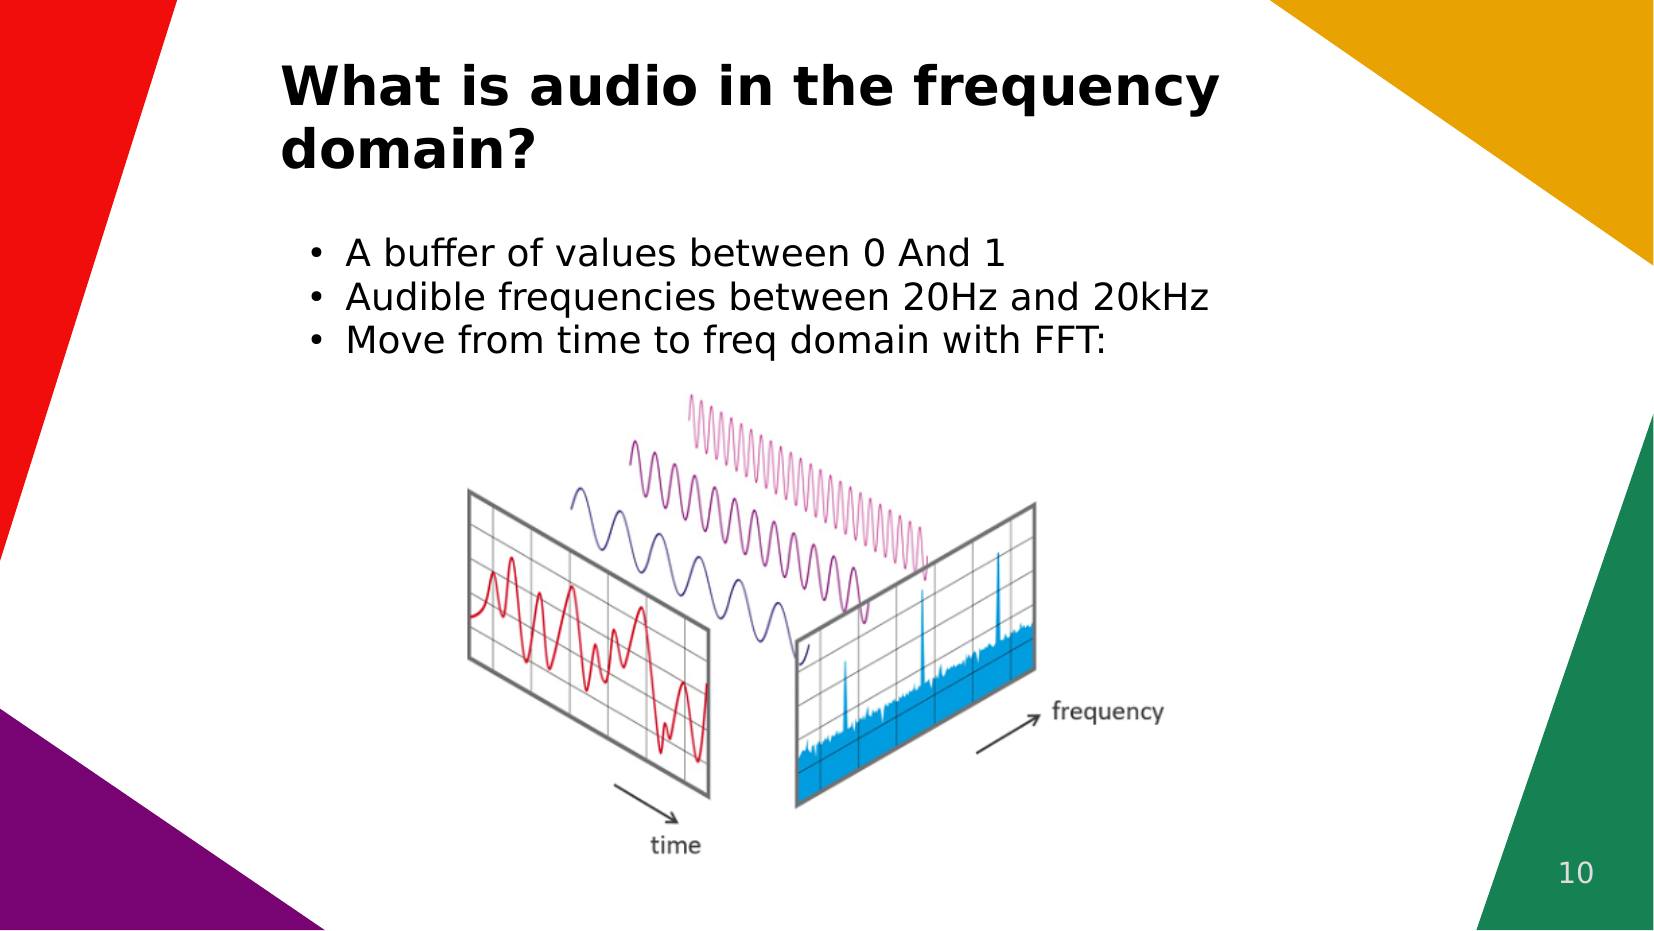

What is audio in the frequency domain?
A buffer of values between 0 And 1
Audible frequencies between 20Hz and 20kHz
Move from time to freq domain with FFT:
10